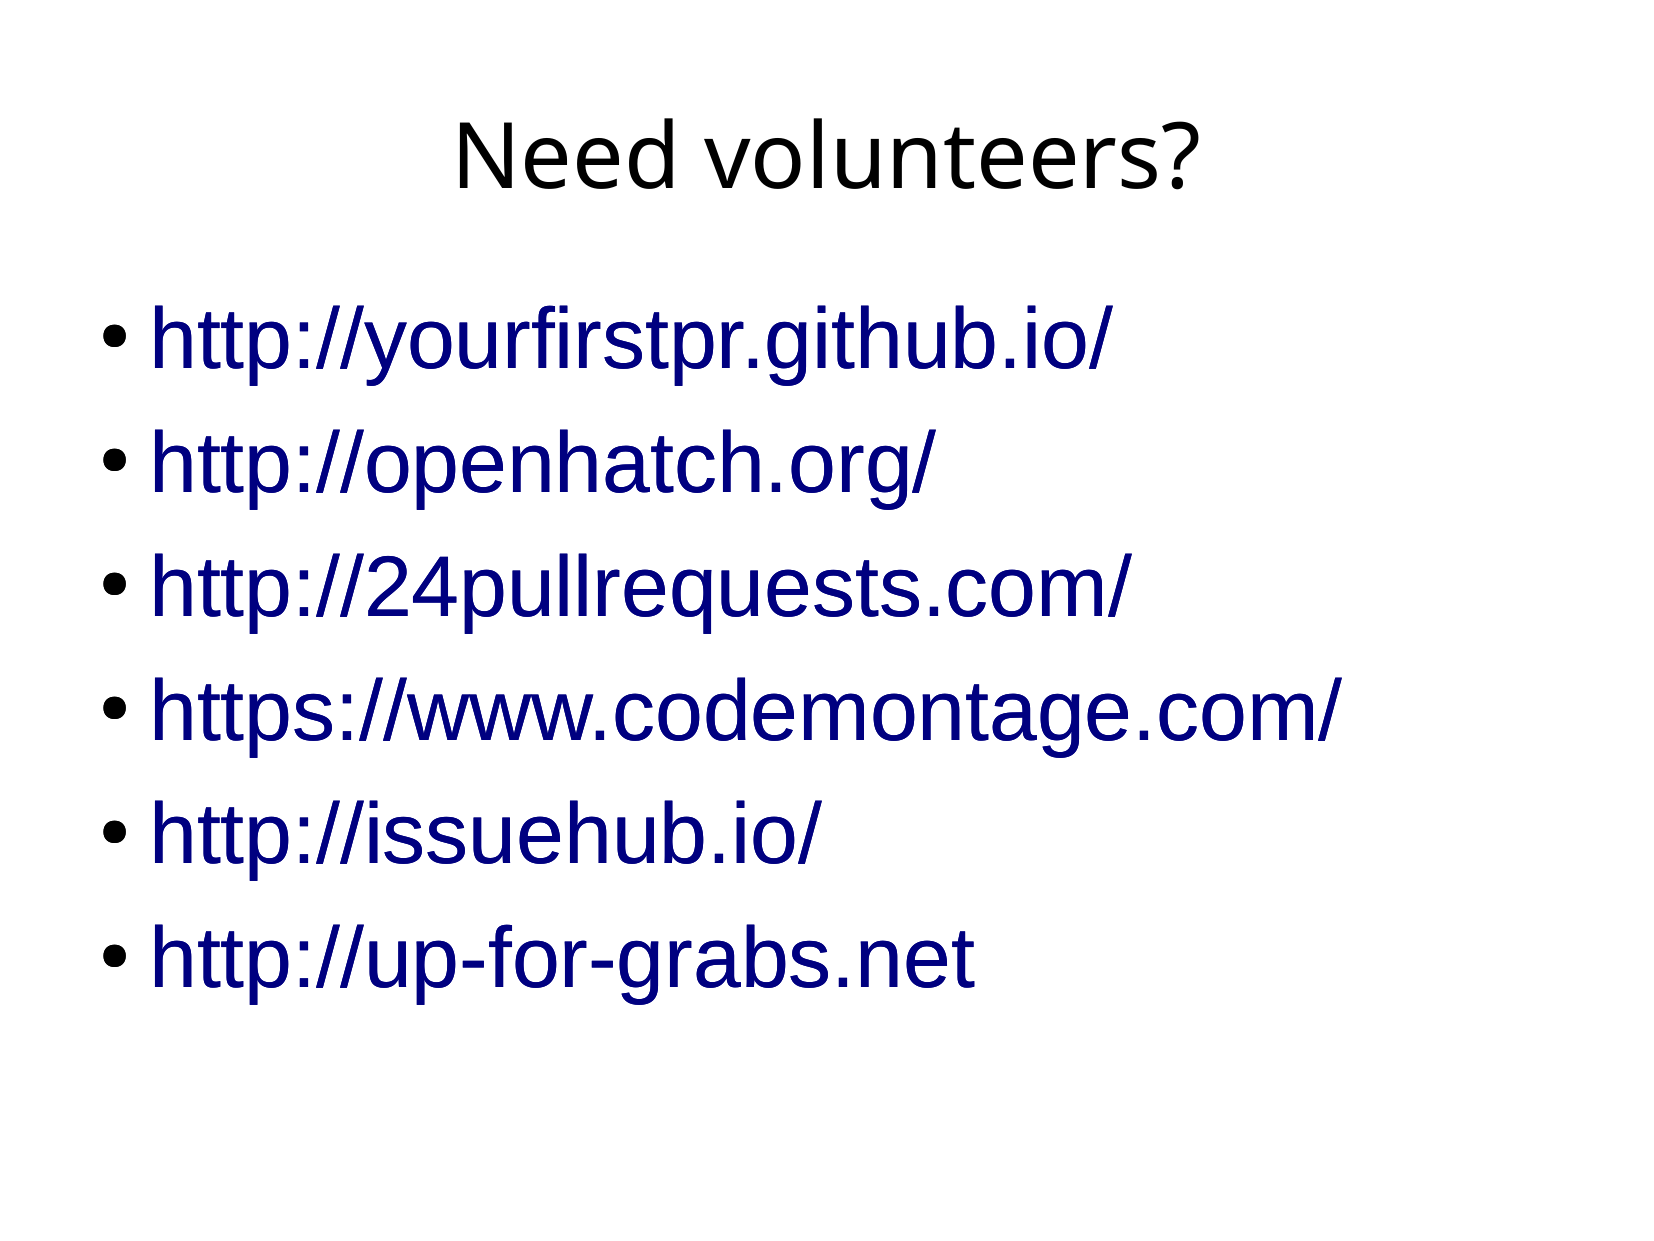

# Need volunteers?
http://yourfirstpr.github.io/
http://openhatch.org/
http://24pullrequests.com/
https://www.codemontage.com/
http://issuehub.io/
http://up-for-grabs.net
http://yourfirstpr.github.io/
http://openhatch.org/
http://24pullrequests.com/
https://www.codemontage.com/
http://issuehub.io/
http://up-for-grabs.net